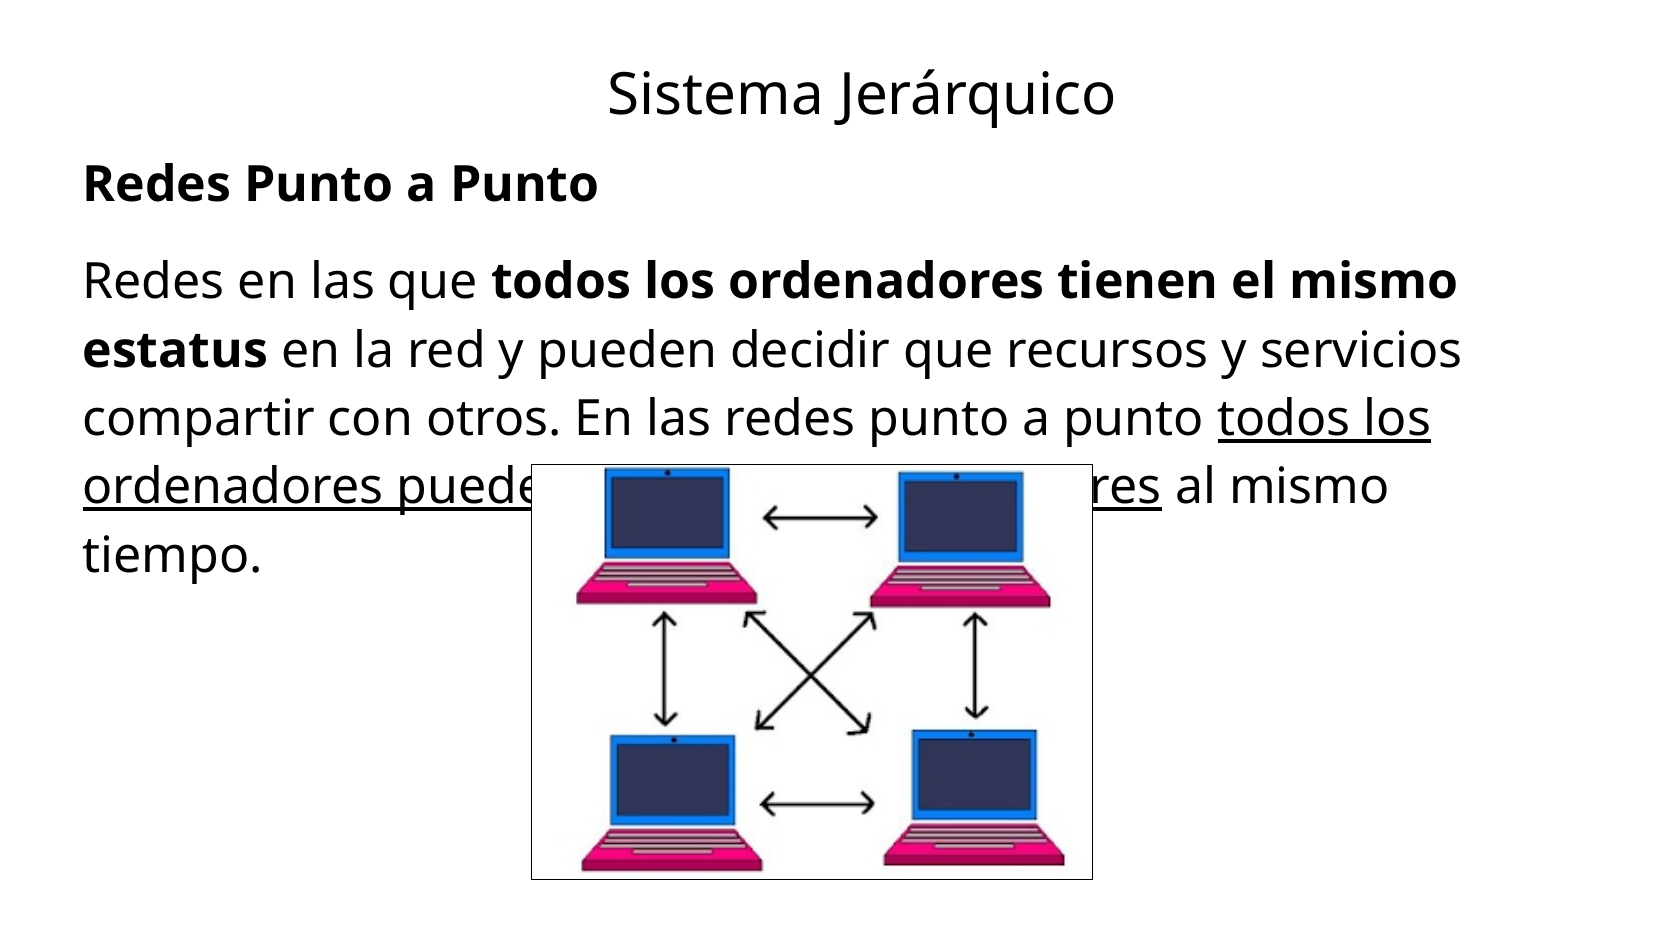

Sistema Jerárquico
# Redes Punto a Punto
Redes en las que todos los ordenadores tienen el mismo estatus en la red y pueden decidir que recursos y servicios compartir con otros. En las redes punto a punto todos los ordenadores pueden ser Clientes y Servidores al mismo tiempo.